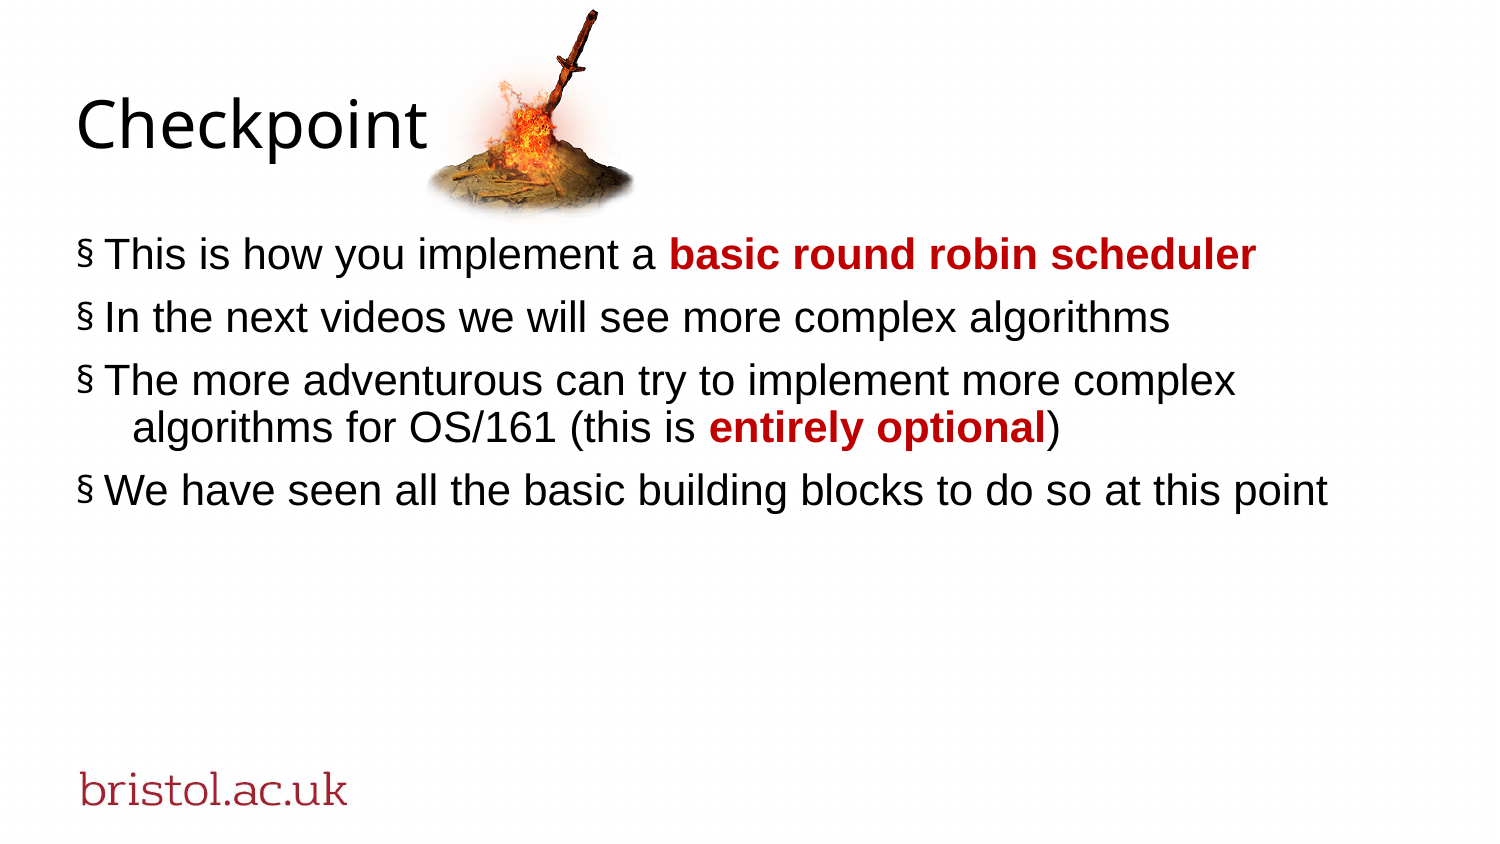

# Checkpoint
This is how you implement a basic round robin scheduler
In the next videos we will see more complex algorithms
The more adventurous can try to implement more complex algorithms for OS/161 (this is entirely optional)
We have seen all the basic building blocks to do so at this point